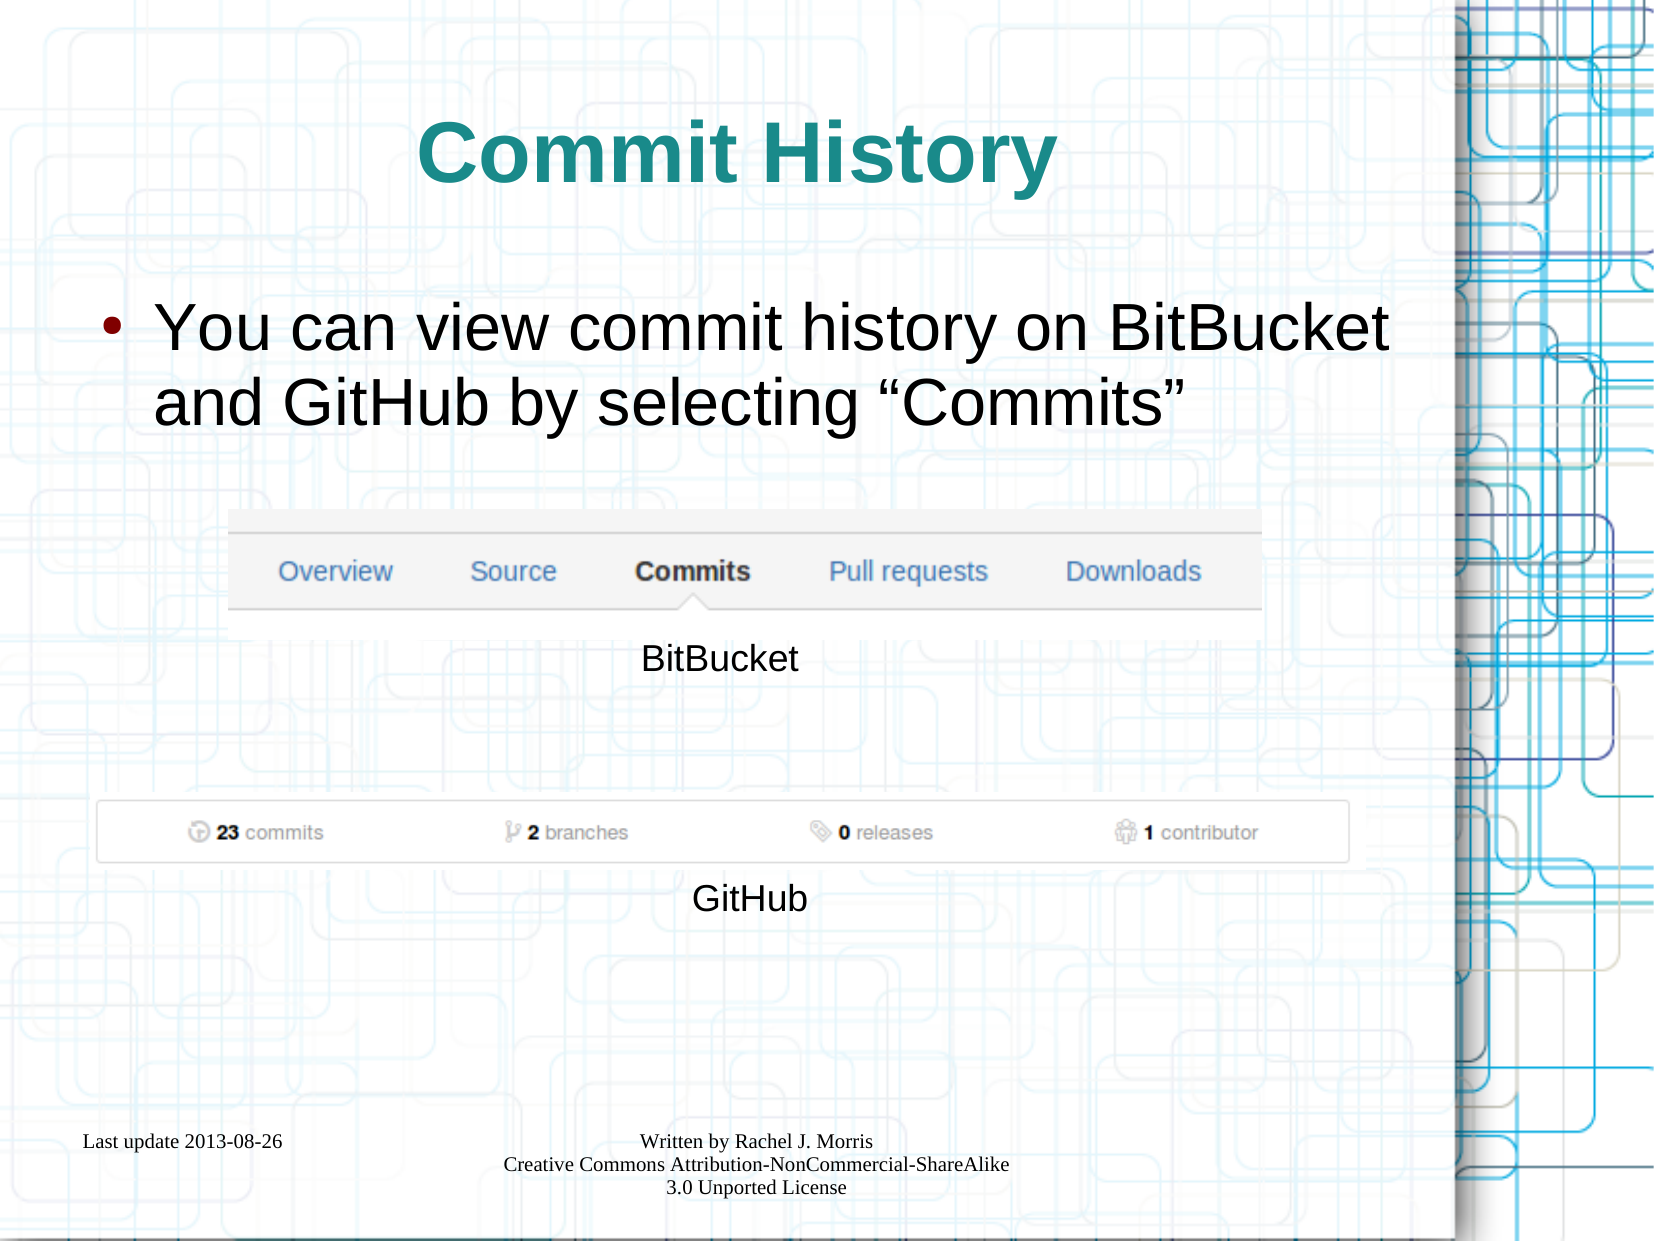

# Commit History
You can view commit history on BitBucket and GitHub by selecting “Commits”
BitBucket
GitHub